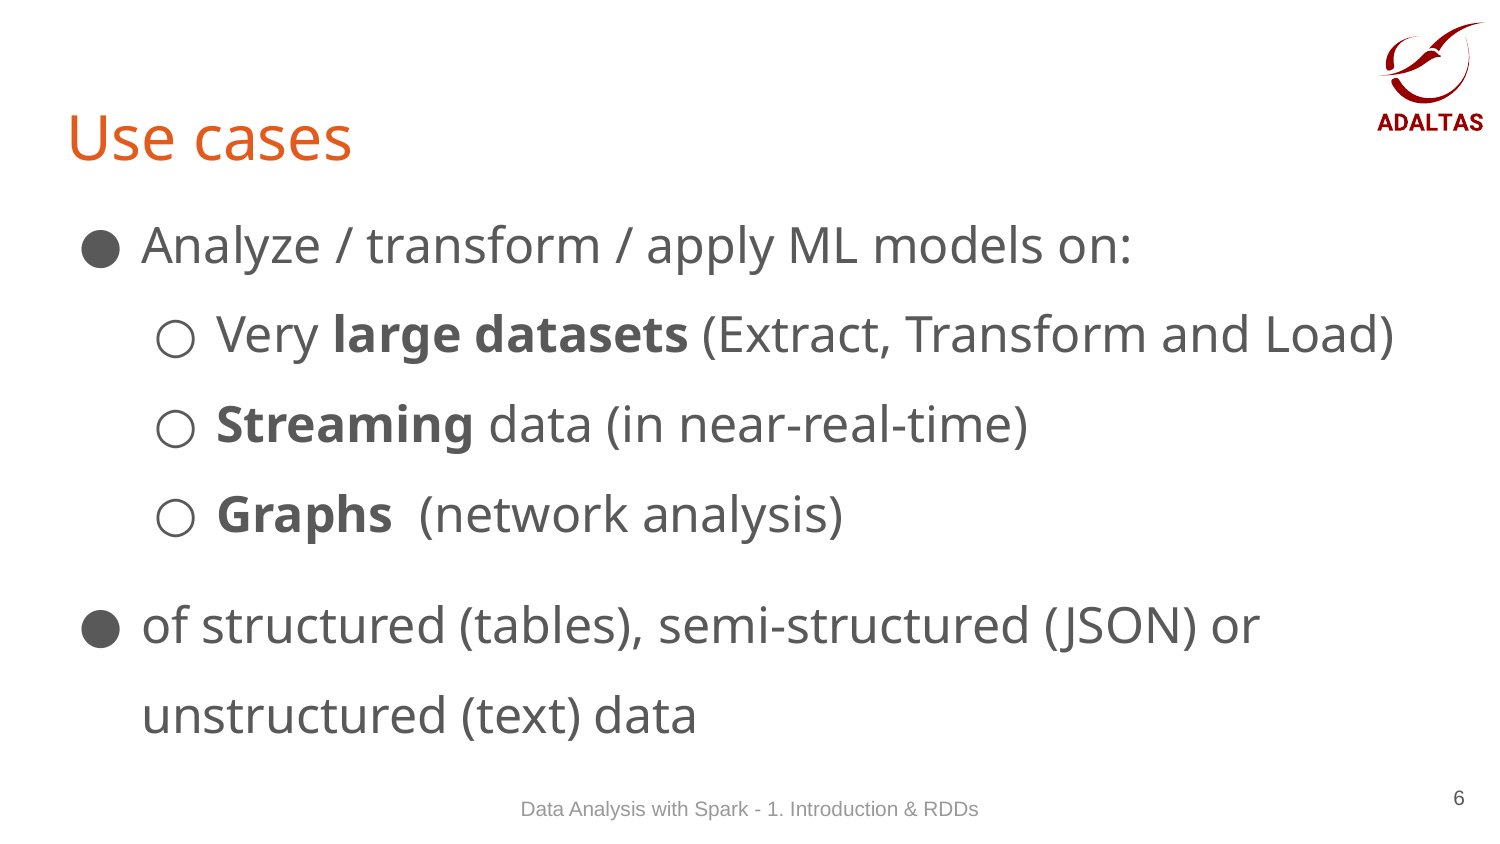

Use cases
# Analyze / transform / apply ML models on:
Very large datasets (Extract, Transform and Load)
Streaming data (in near-real-time)
Graphs (network analysis)
of structured (tables), semi-structured (JSON) or unstructured (text) data
Data Analysis with Spark - 1. Introduction & RDDs